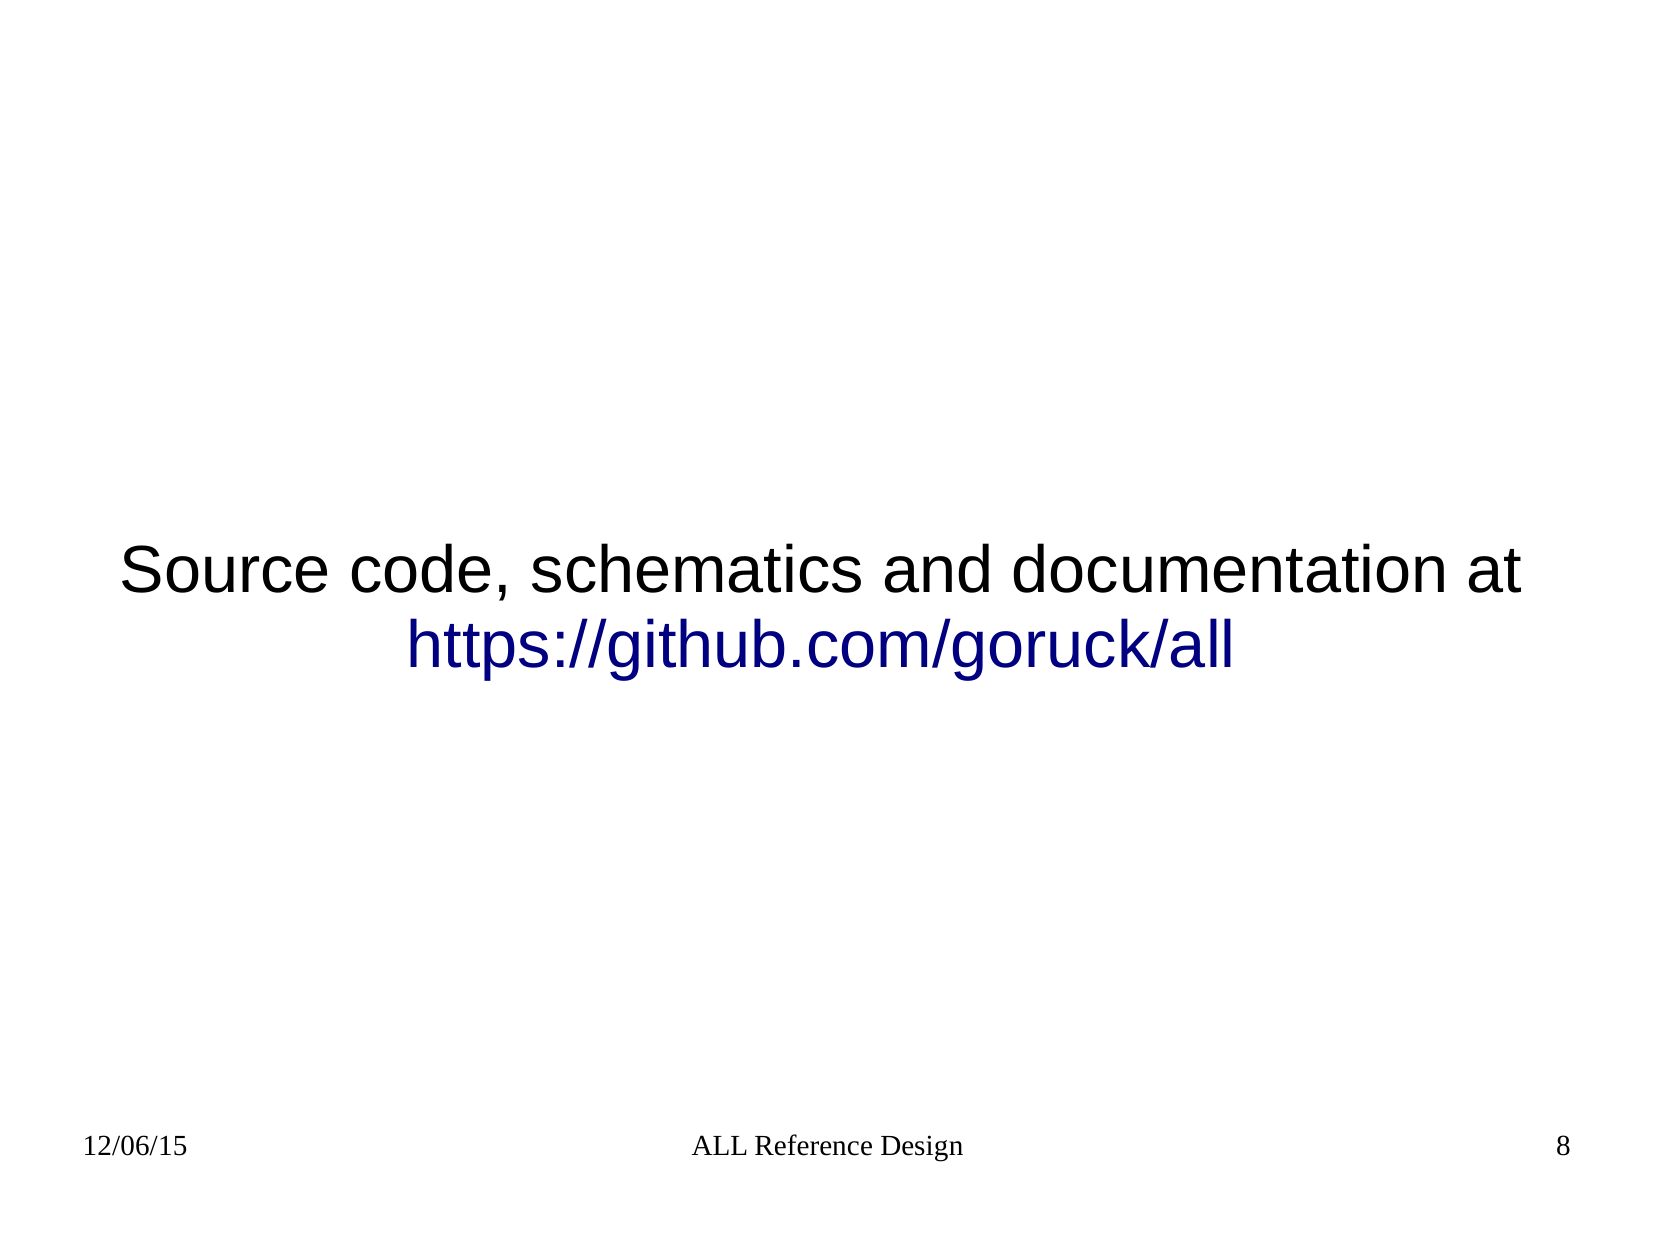

Source code, schematics and documentation at
 https://github.com/goruck/all
12/06/15
ALL Reference Design
8